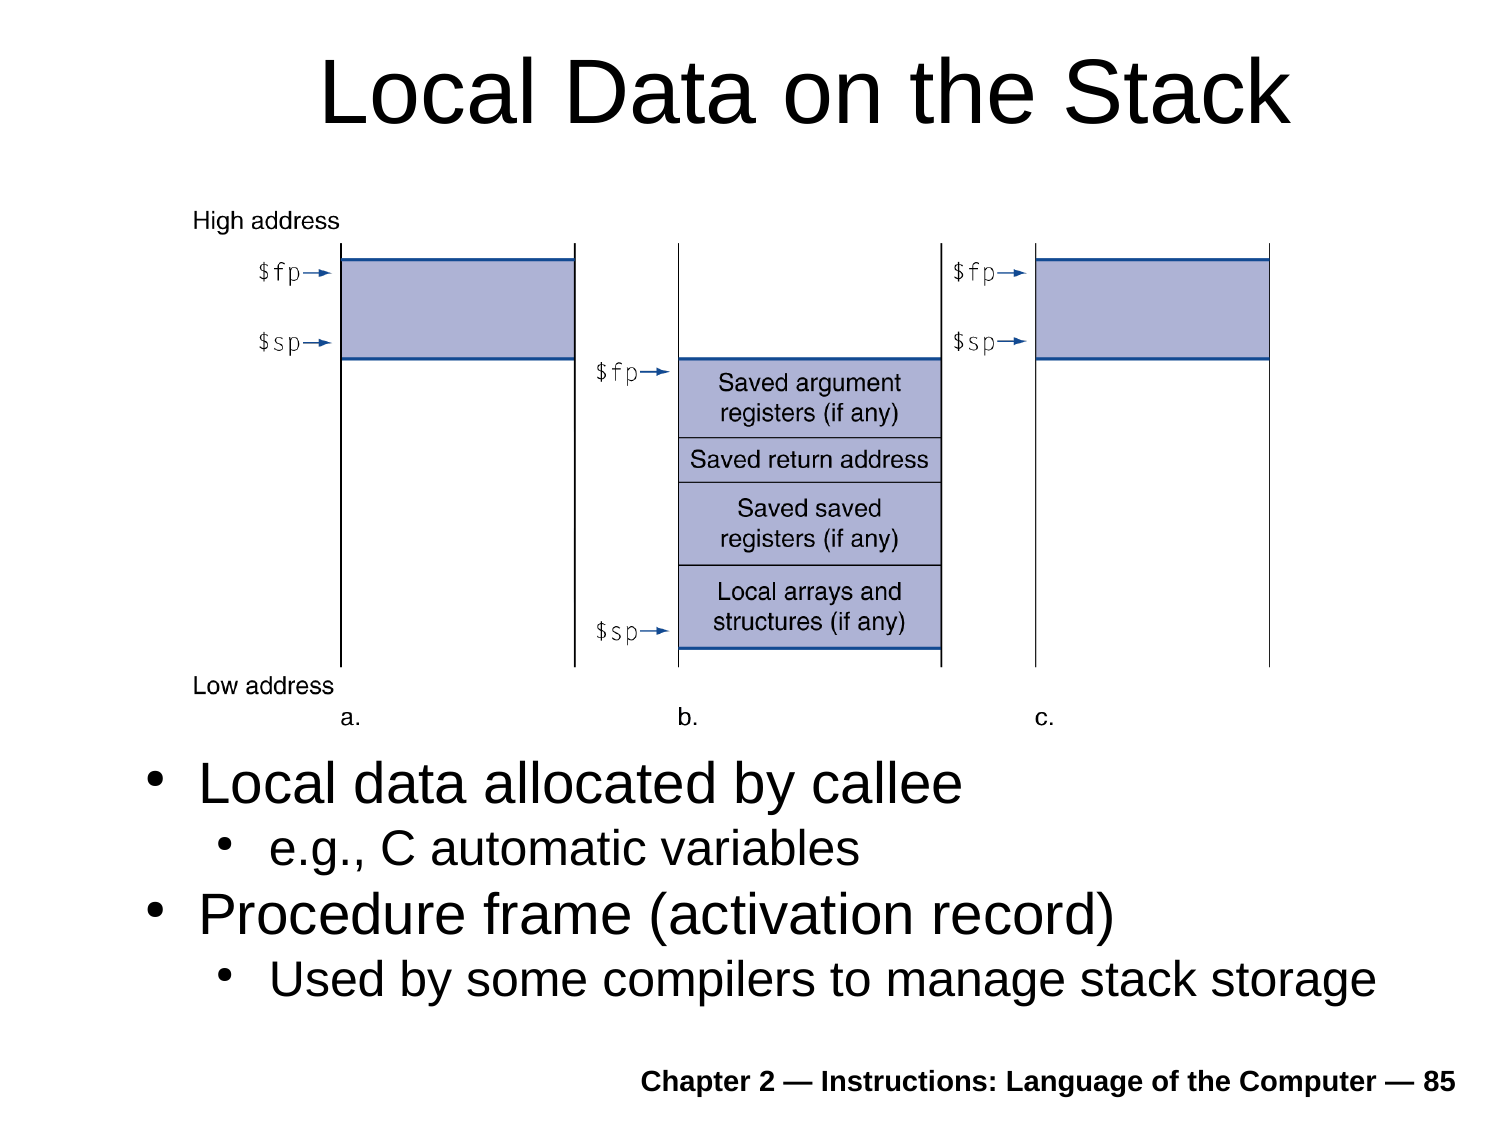

# Local Data on the Stack
Local data allocated by callee
e.g., C automatic variables
Procedure frame (activation record)
Used by some compilers to manage stack storage
Chapter 2 — Instructions: Language of the Computer —